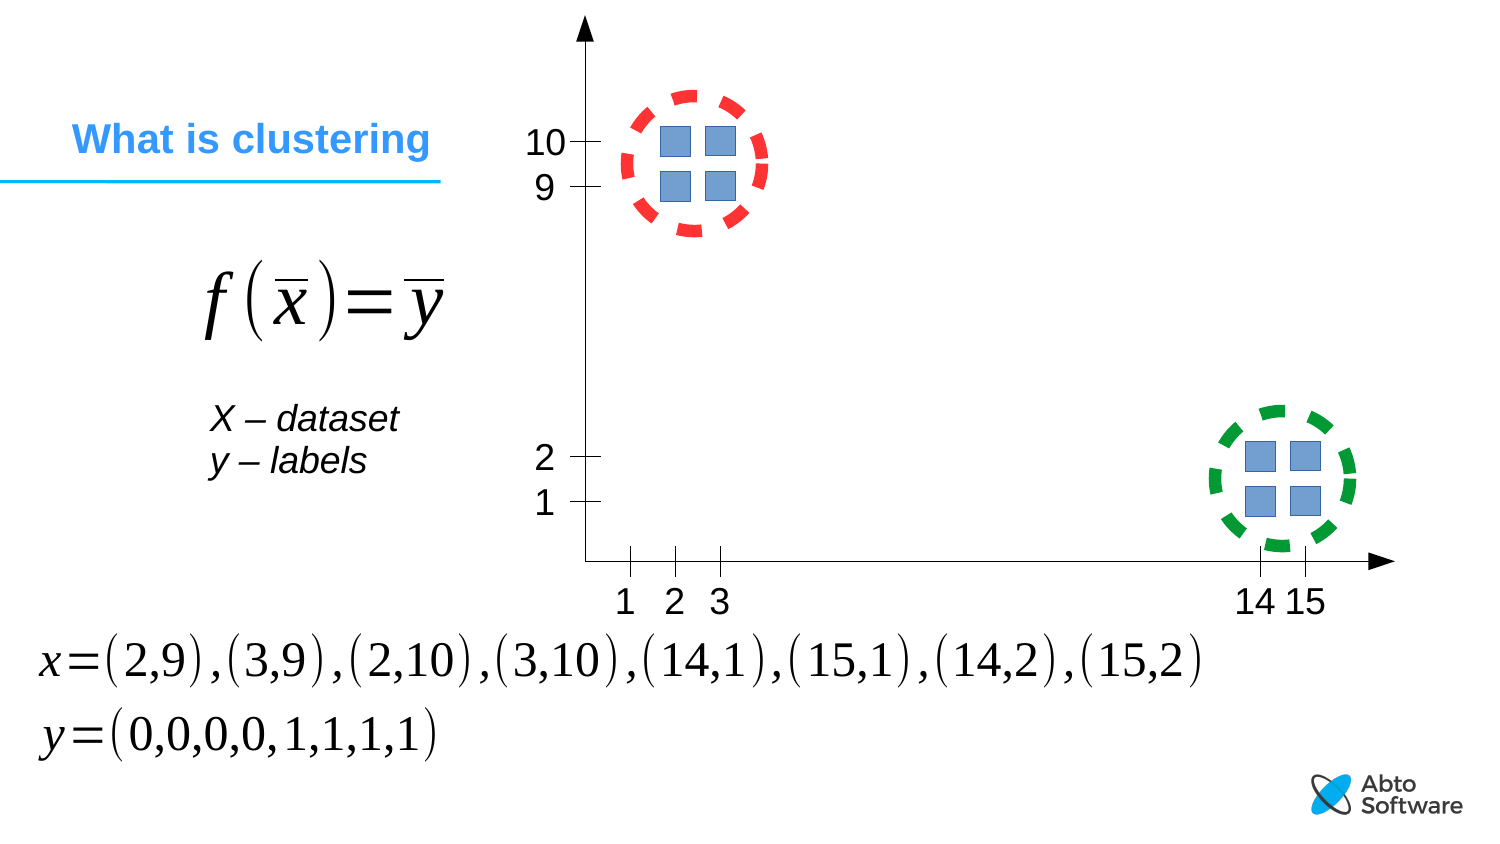

# What is clustering
10
9
X – dataset
y – labels
2
1
1
2
3
14
15